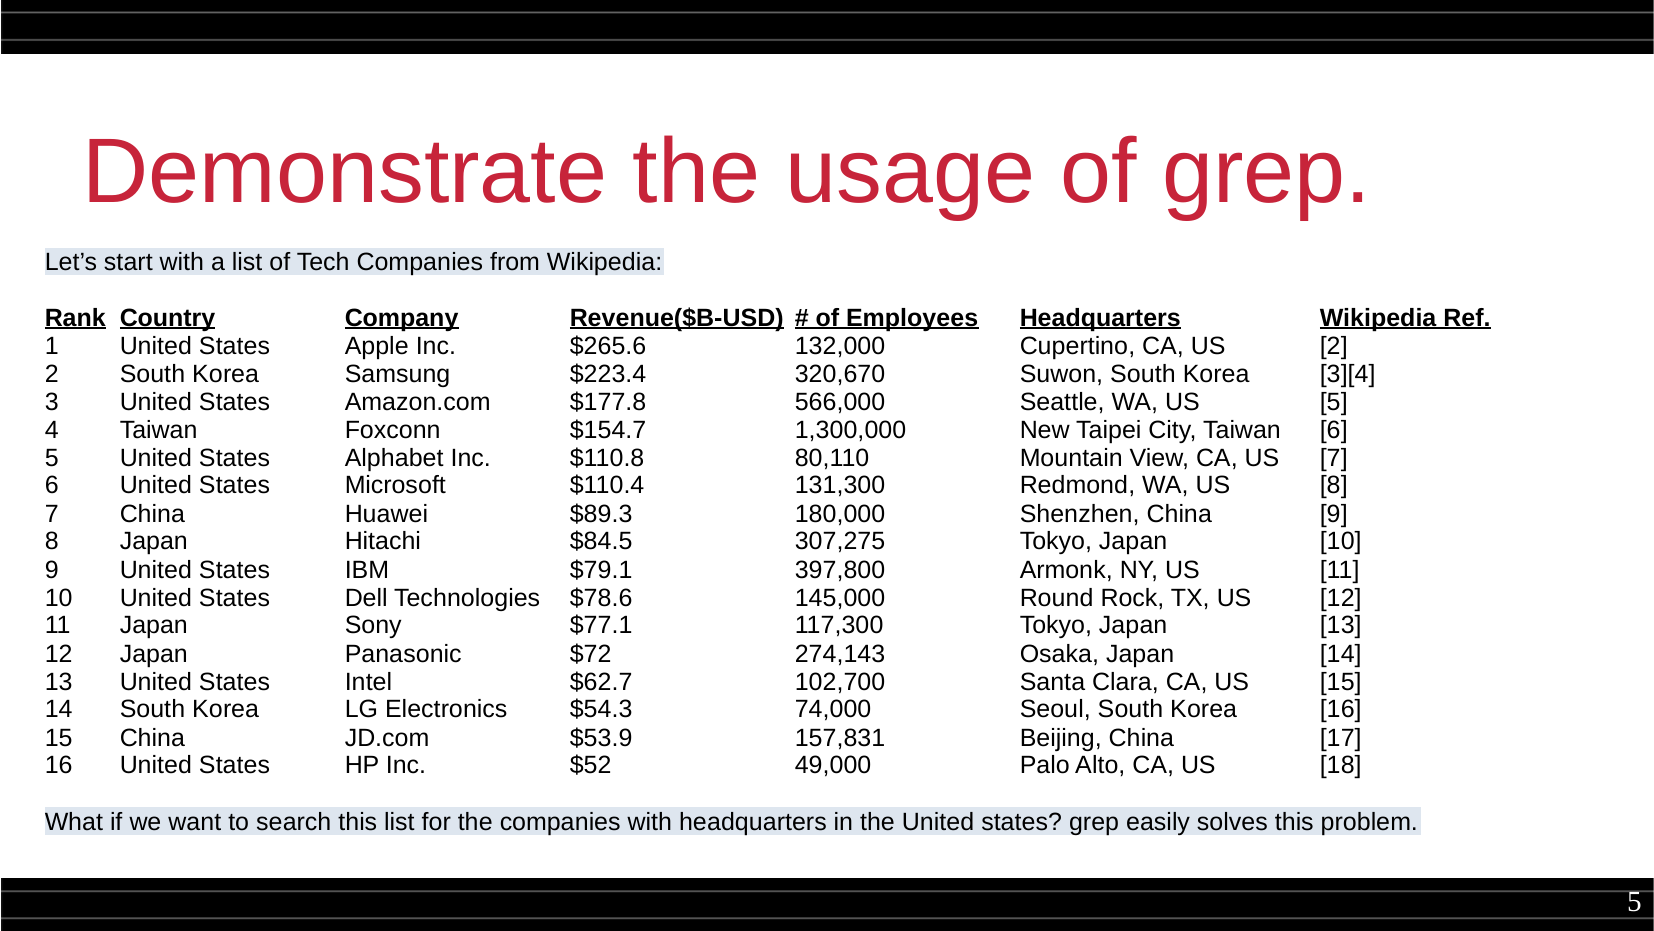

# Demonstrate the usage of grep.
Let’s start with a list of Tech Companies from Wikipedia:
Rank	Country		Company		Revenue($B-USD)	# of Employees	Headquarters		Wikipedia Ref.
1 	United States 	Apple Inc. 		$265.6 		132,000 		Cupertino, CA, US 		[2]
2 	South Korea 		Samsung 		$223.4 		320,670 		Suwon, South Korea 	[3][4]
3 	United States 	Amazon.com 	$177.8 		566,000 		Seattle, WA, US 		[5]
4 	Taiwan 		Foxconn 		$154.7 		1,300,000 		New Taipei City, Taiwan 	[6]
5 	United States 	Alphabet Inc. 	$110.8 		80,110 		Mountain View, CA, US 	[7]
6 	United States 	Microsoft 		$110.4 		131,300 		Redmond, WA, US 		[8]
7 	China 			Huawei 		$89.3 			180,000 		Shenzhen, China 		[9]
8 	Japan 		Hitachi 		$84.5 			307,275 		Tokyo, Japan 		[10]
9 	United States 	IBM 			$79.1 			397,800 		Armonk, NY, US 		[11]
10 	United States 	Dell Technologies 	$78.6 			145,000 		Round Rock, TX, US 	[12]
11 	Japan 		Sony 			$77.1 			117,300 		Tokyo, Japan 		[13]
12 	Japan 		Panasonic 		$72 			274,143 		Osaka, Japan 		[14]
13 	United States 	Intel 			$62.7 			102,700 		Santa Clara, CA, US 	[15]
14 	South Korea 		LG Electronics 	$54.3 			74,000 		Seoul, South Korea 	[16]
15 	China 			JD.com 		$53.9 			157,831 		Beijing, China 		[17]
16 	United States 	HP Inc. 		$52 			49,000 		Palo Alto, CA, US 		[18]
What if we want to search this list for the companies with headquarters in the United states? grep easily solves this problem.